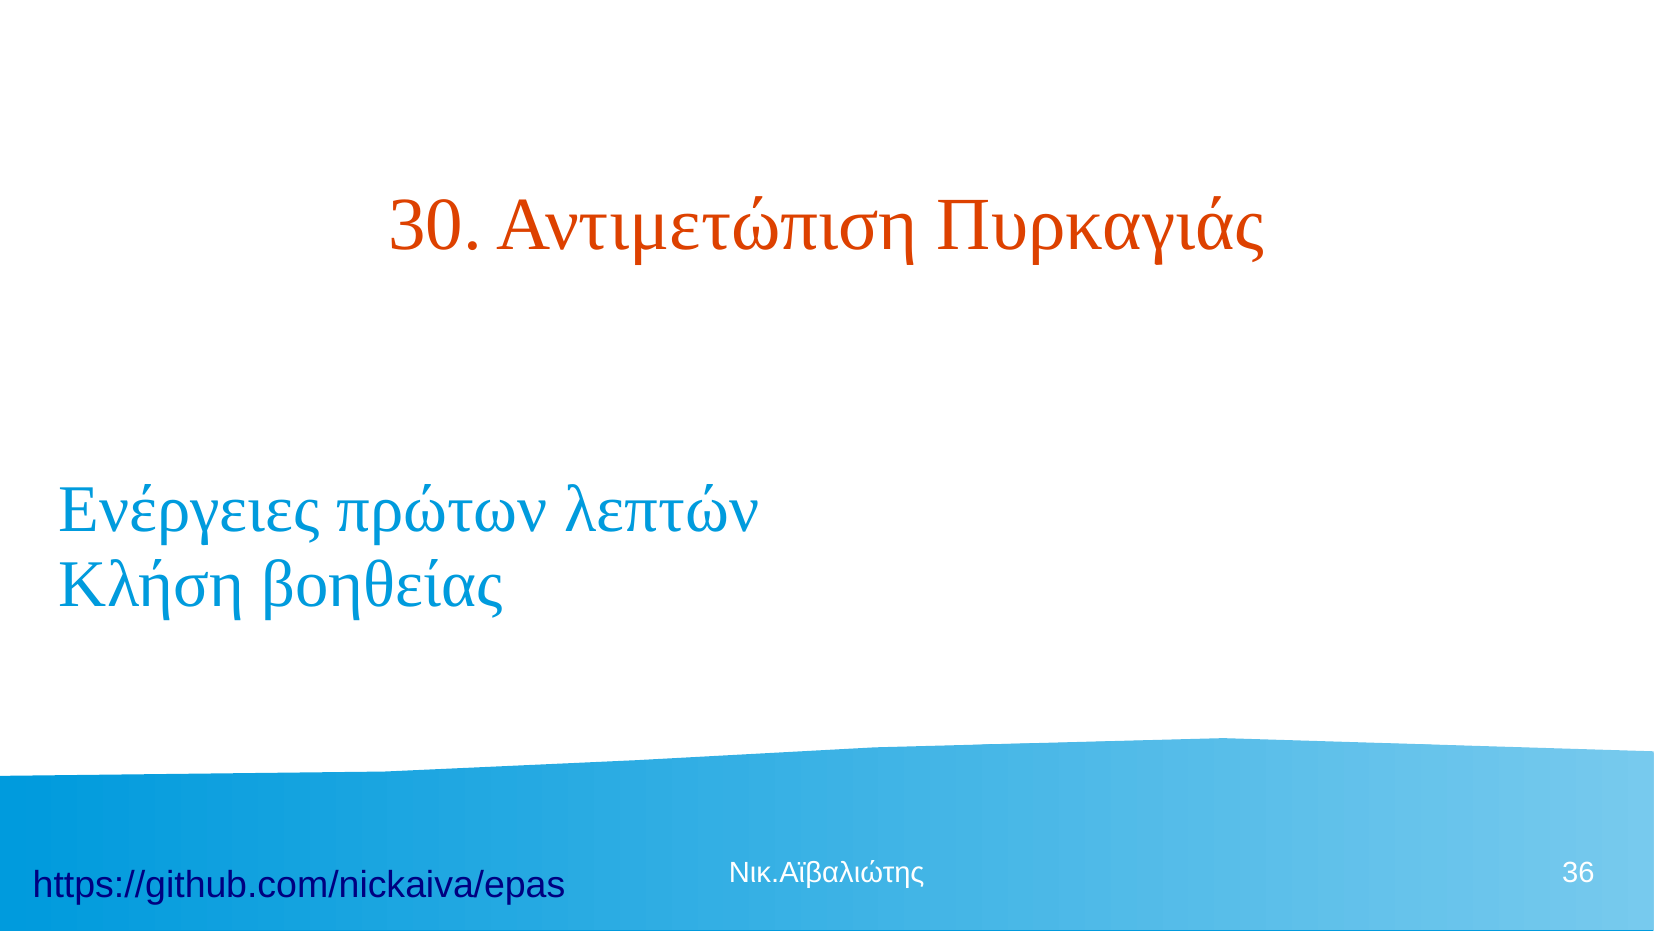

# 30. Αντιμετώπιση Πυρκαγιάς
Ενέργειες πρώτων λεπτών
Κλήση βοηθείας
Νικ.Αϊβαλιώτης
36